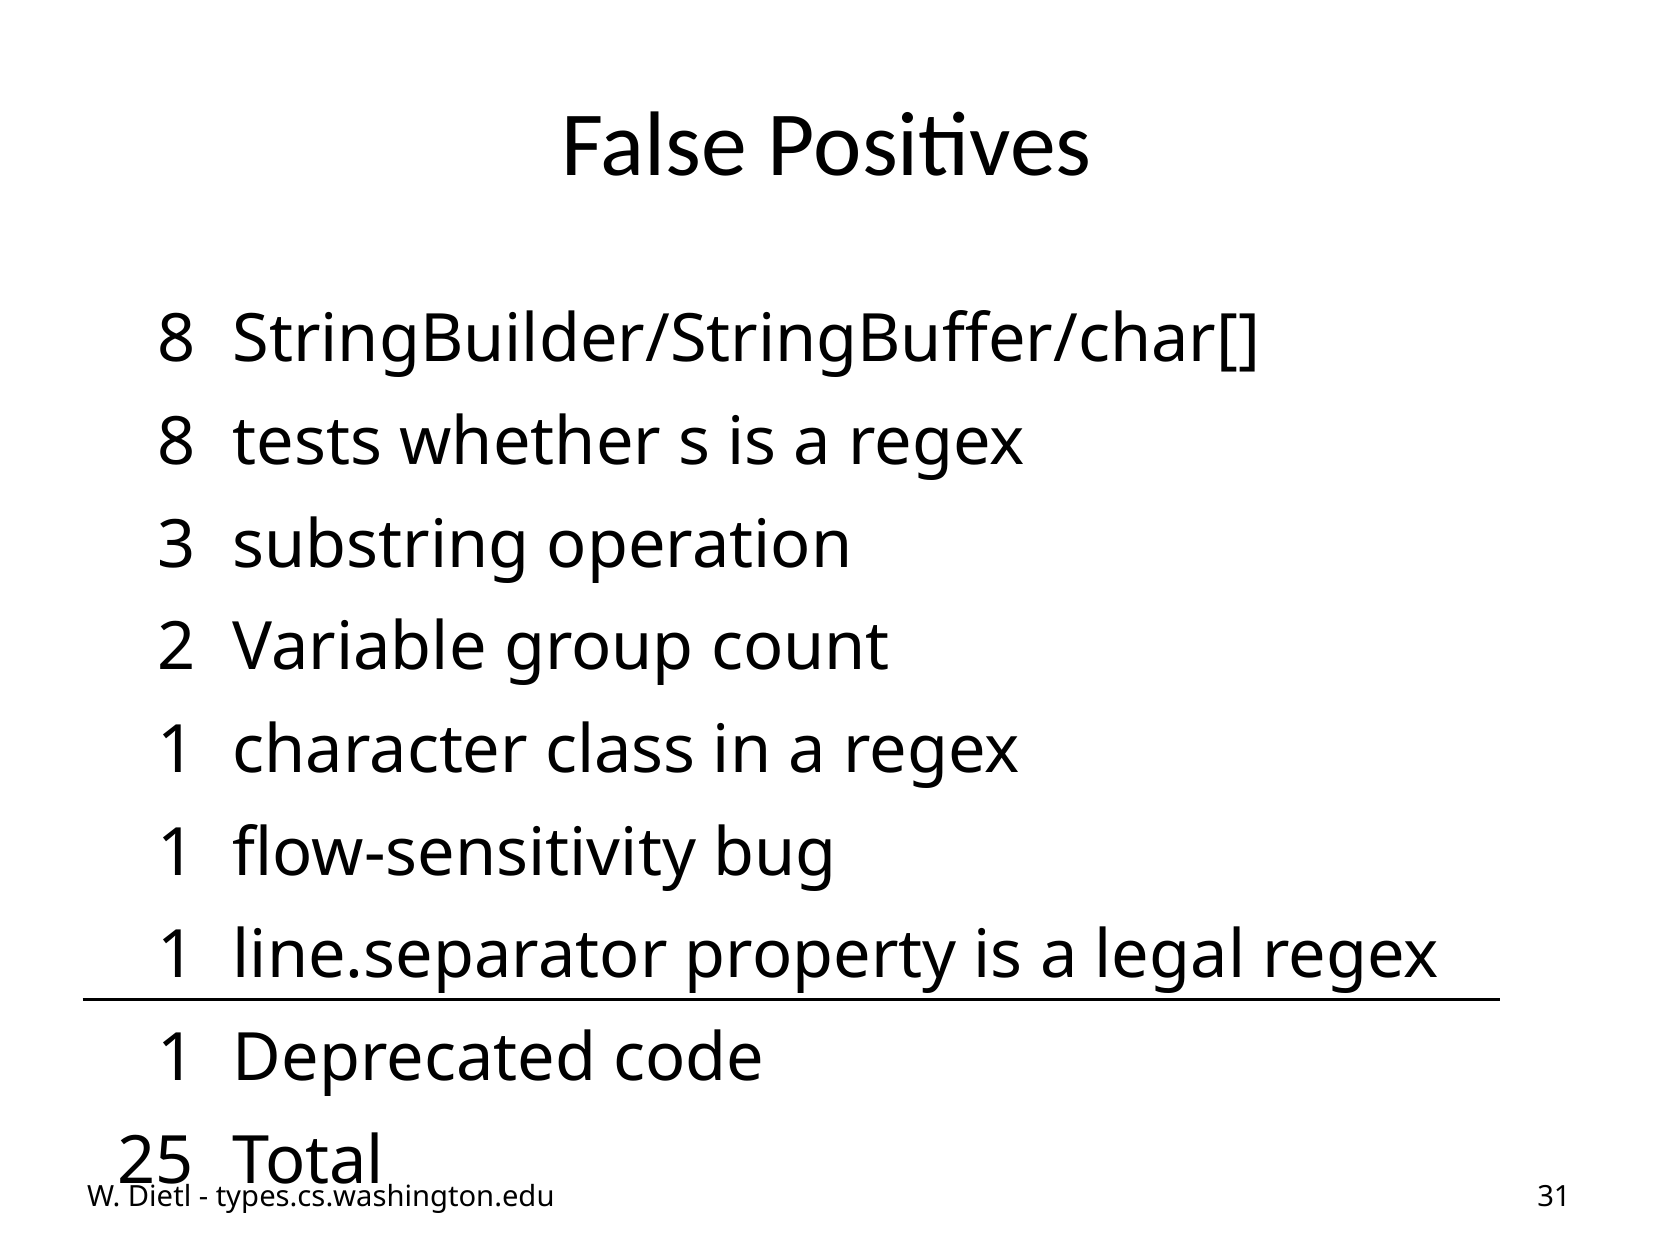

# False Positives
 	8	StringBuilder/StringBuffer/char[]
 	8	tests whether s is a regex
 	3	substring operation
 	2	Variable group count
 	1	character class in a regex
 	1	flow-sensitivity bug
 	1	line.separator property is a legal regex
 	1	Deprecated code
 25	Total
W. Dietl - types.cs.washington.edu
31